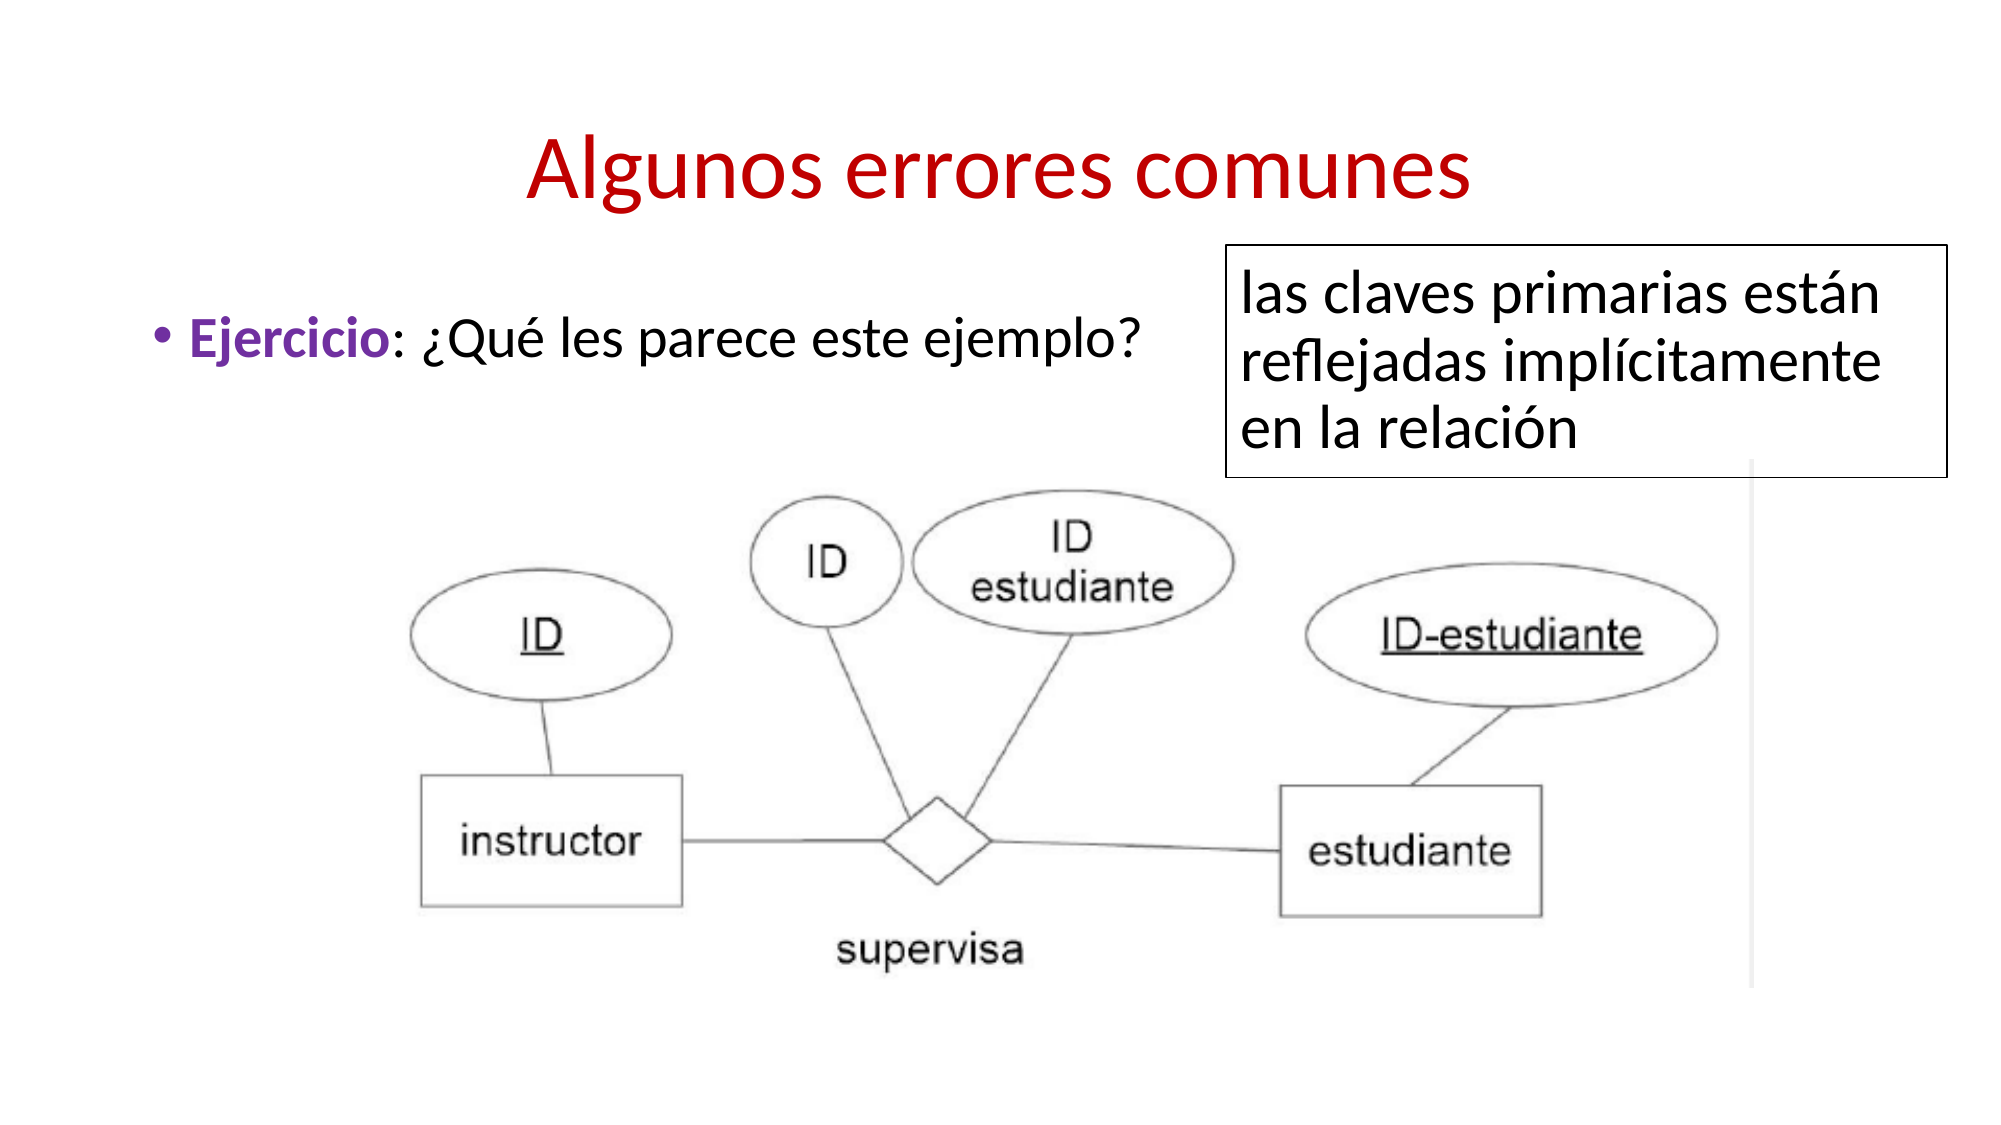

# Algunos errores comunes
las claves primarias están reflejadas implícitamente en la relación
Ejercicio: ¿Qué les parece este ejemplo?